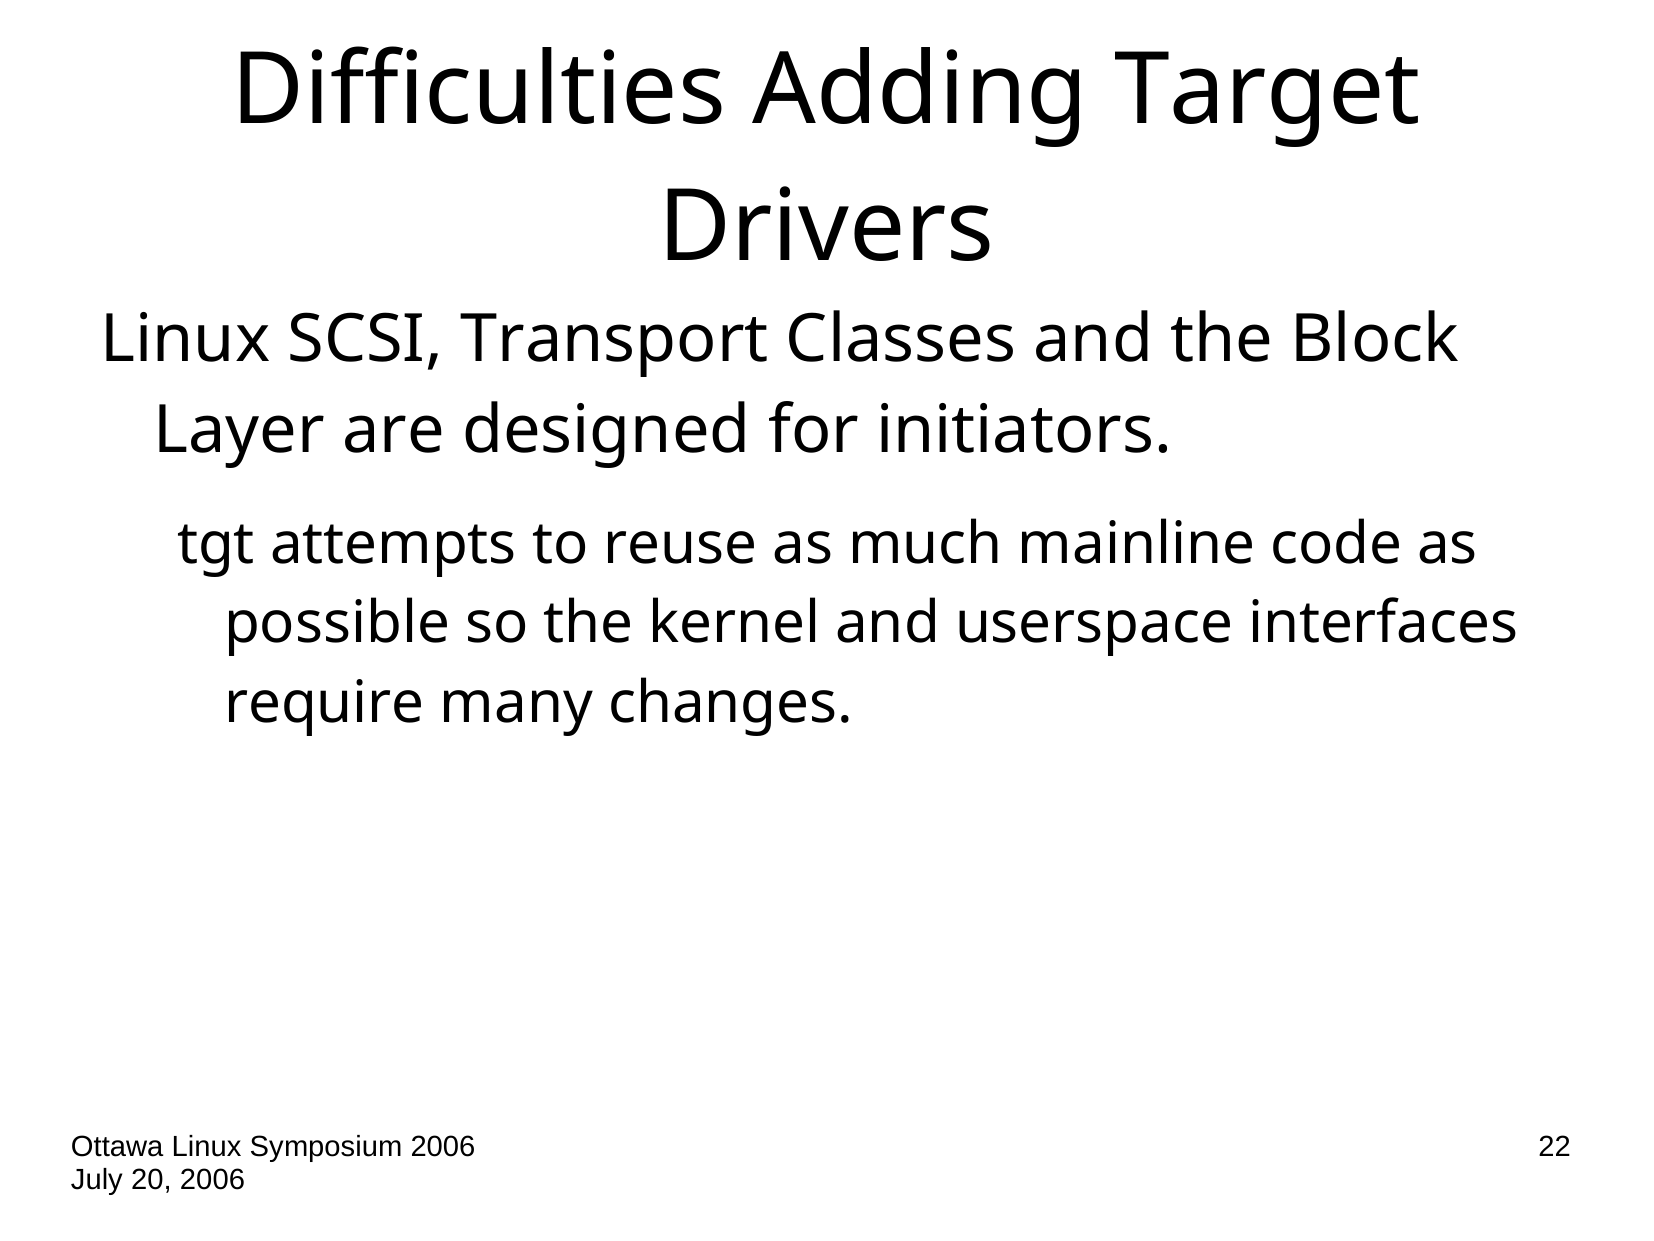

# Difficulties Adding Target Drivers
Linux SCSI, Transport Classes and the Block Layer are designed for initiators.
tgt attempts to reuse as much mainline code as possible so the kernel and userspace interfaces require many changes.
22